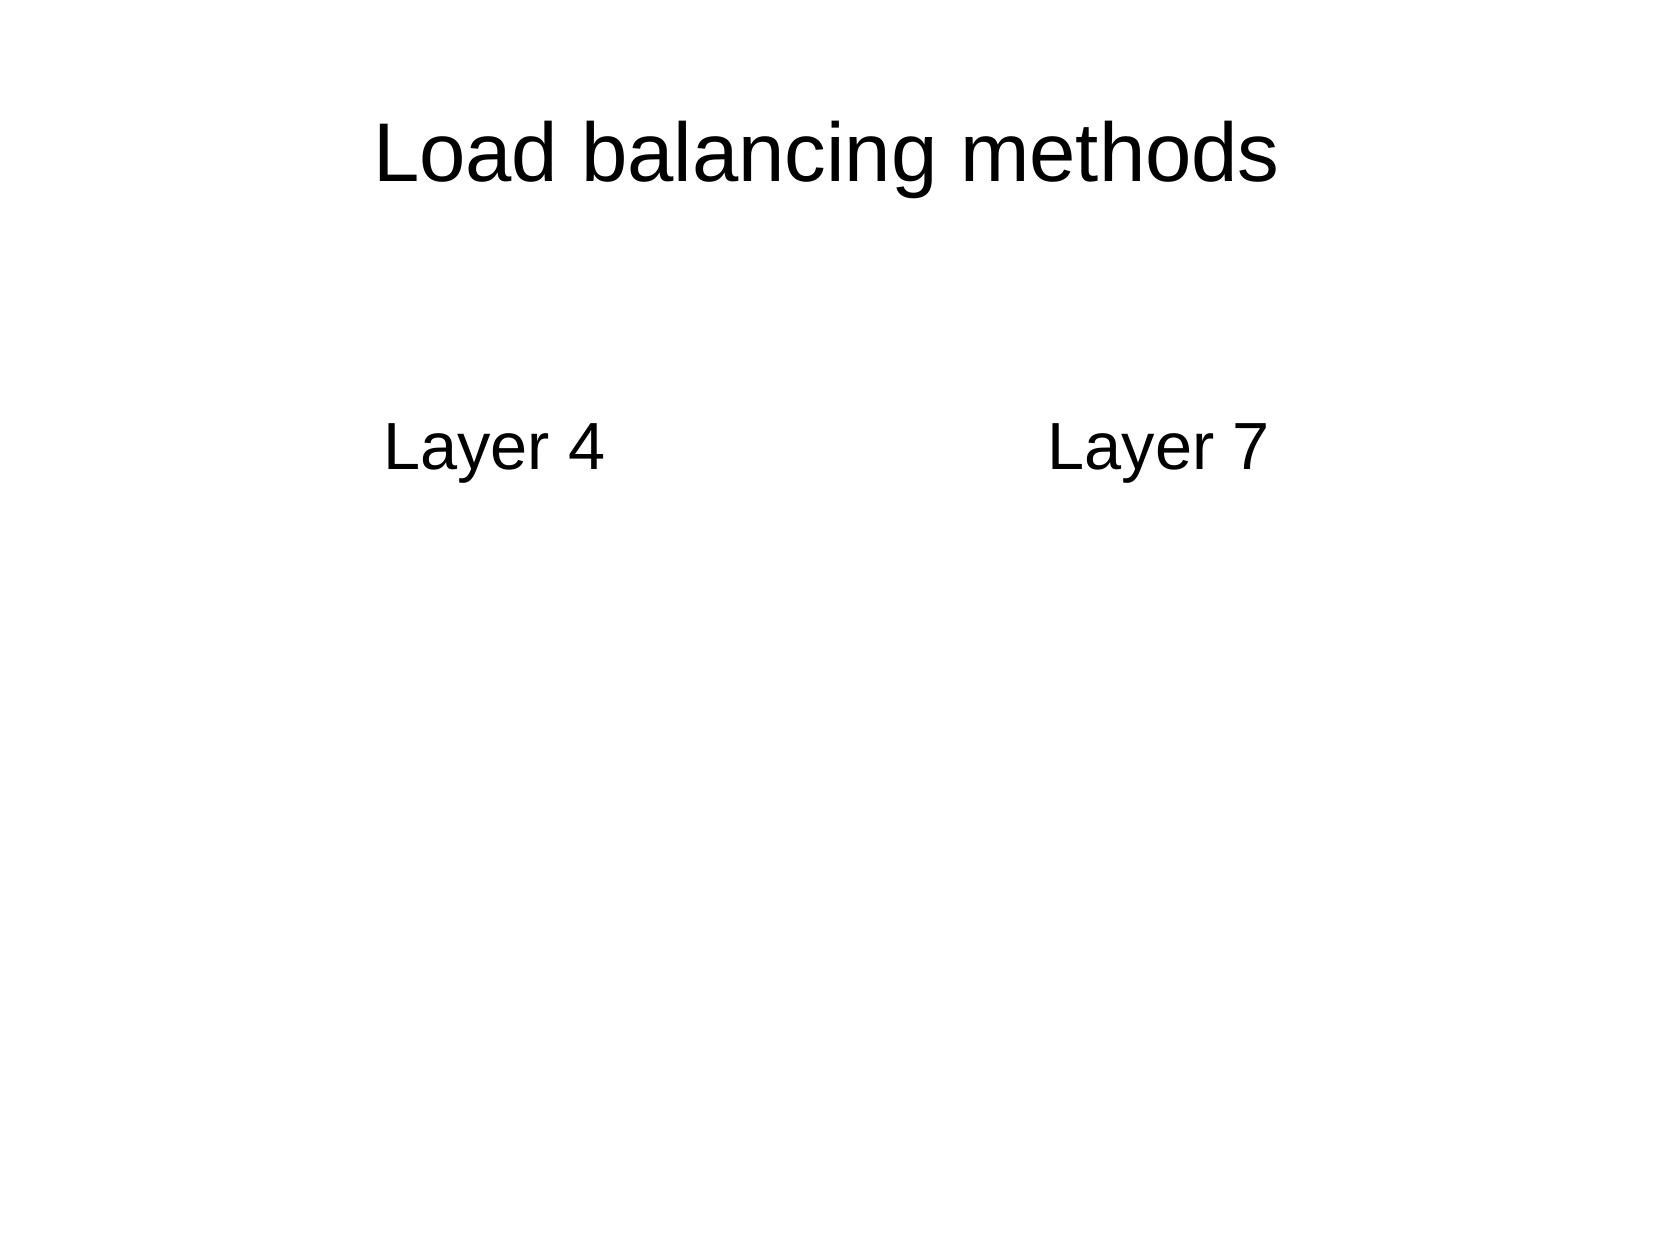

# Load balancing methods
Layer 4						Layer 7